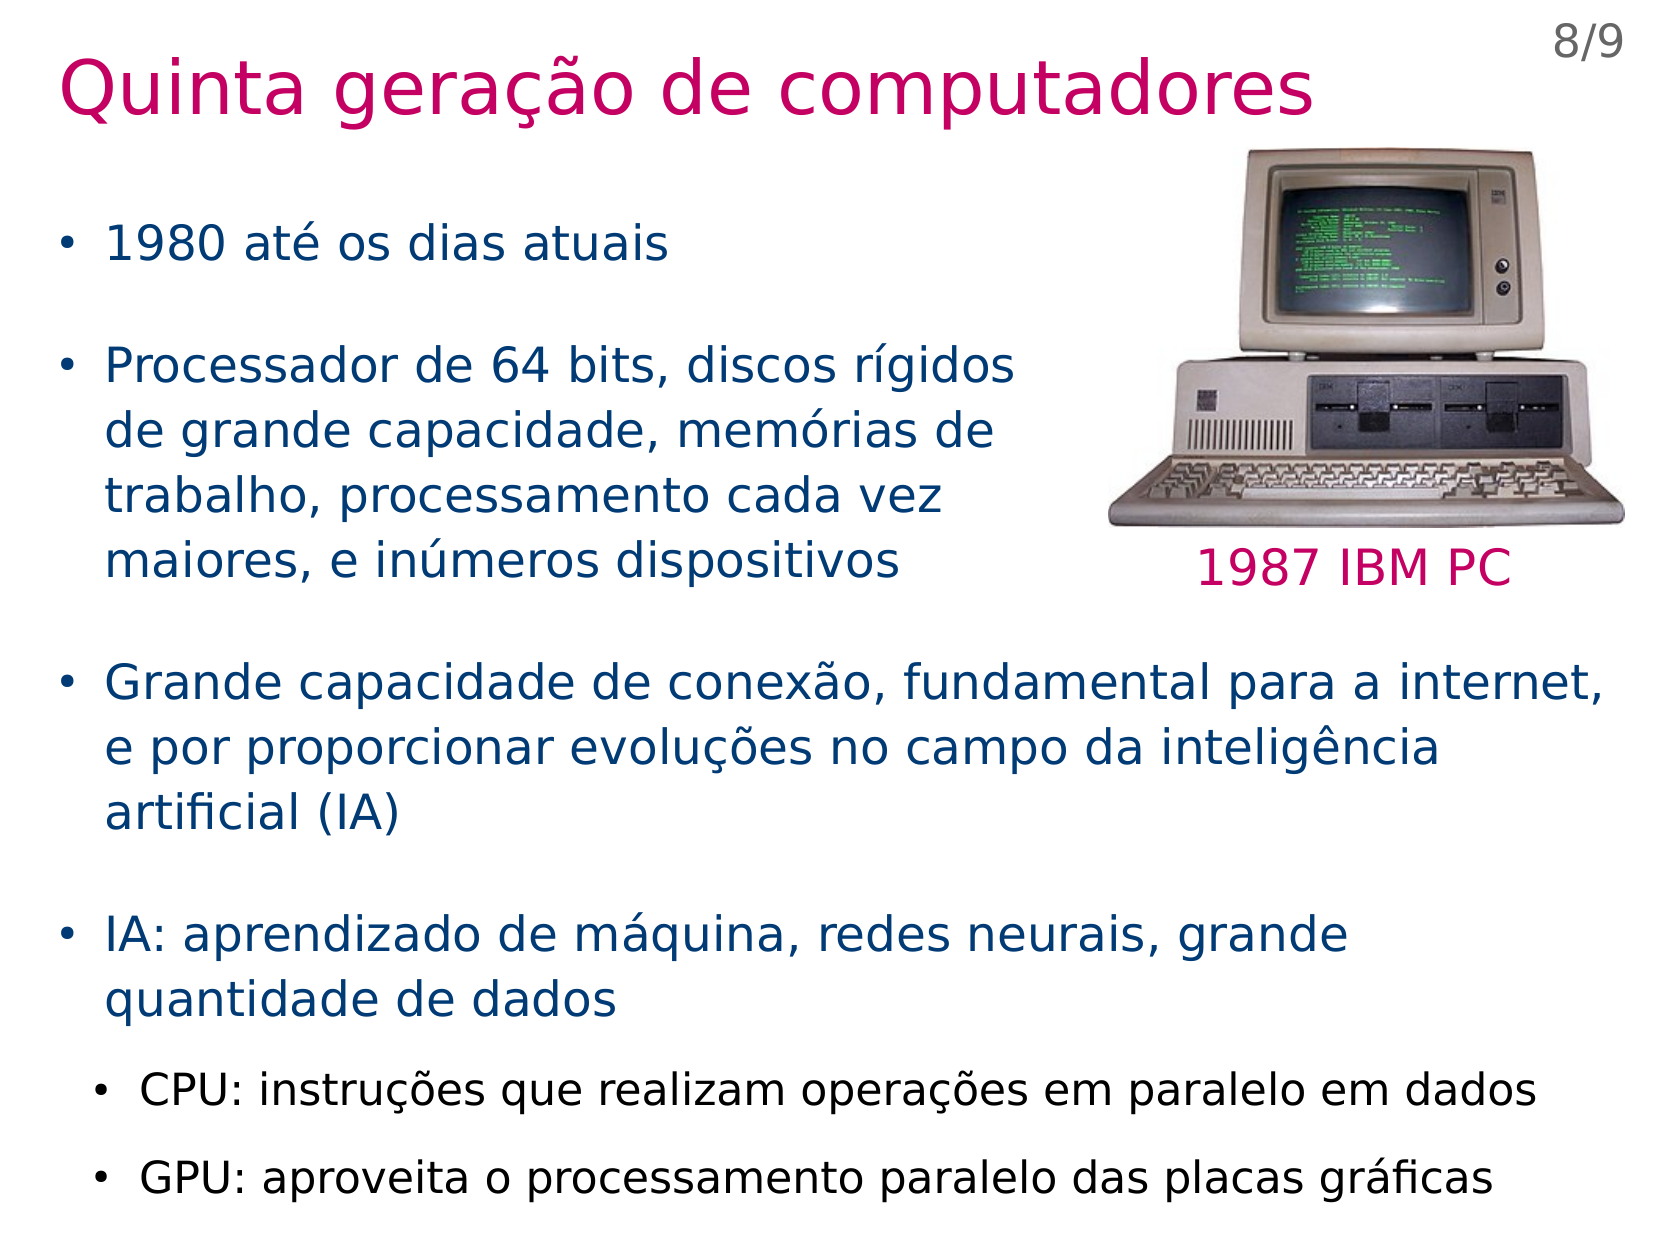

8
# Quinta geração de computadores
1980 até os dias atuais
Processador de 64 bits, discos rígidos
de grande capacidade, memórias de
trabalho, processamento cada vez
maiores, e inúmeros dispositivos
Grande capacidade de conexão, fundamental para a internet, e por proporcionar evoluções no campo da inteligência artificial (IA)
IA: aprendizado de máquina, redes neurais, grande quantidade de dados
CPU: instruções que realizam operações em paralelo em dados
GPU: aproveita o processamento paralelo das placas gráficas
1987 IBM PC